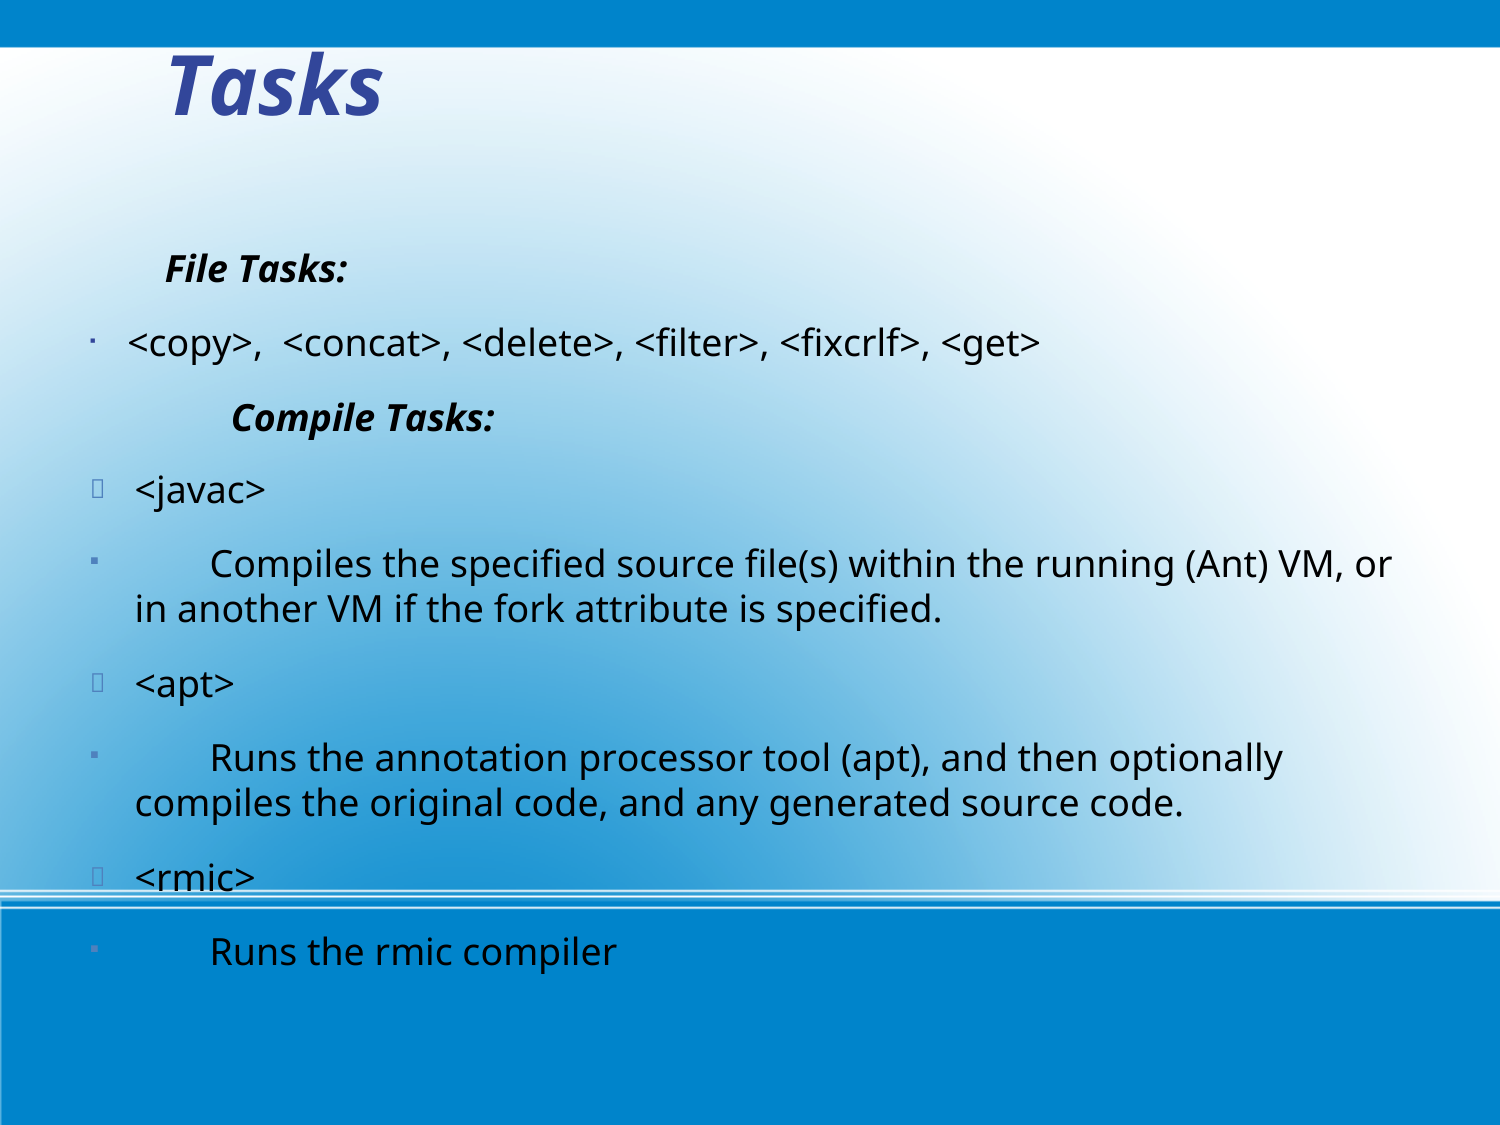

# Tasks
	File Tasks:
<copy>, <concat>, <delete>, <filter>, <fixcrlf>, <get>
	 Compile Tasks:
<javac>
	Compiles the specified source file(s) within the running (Ant) VM, or in another VM if the fork attribute is specified.
<apt>
	Runs the annotation processor tool (apt), and then optionally compiles the original code, and any generated source code.
<rmic>
	Runs the rmic compiler